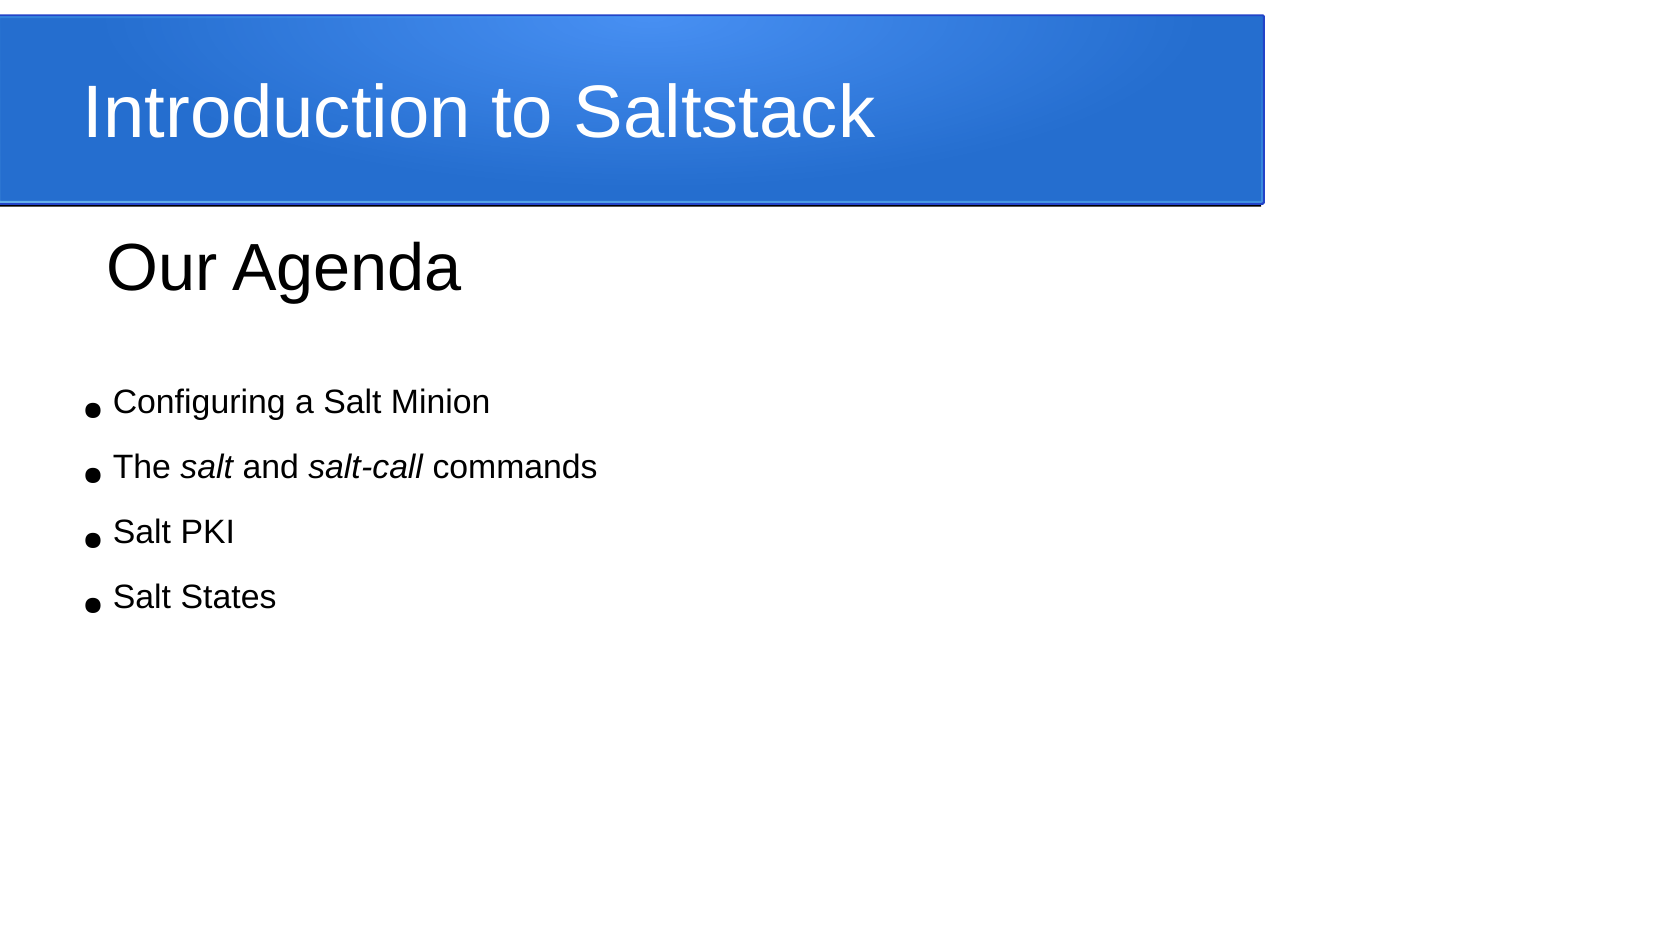

# Introduction to Saltstack
Our Agenda
 Configuring a Salt Minion
 The salt and salt-call commands
 Salt PKI
 Salt States